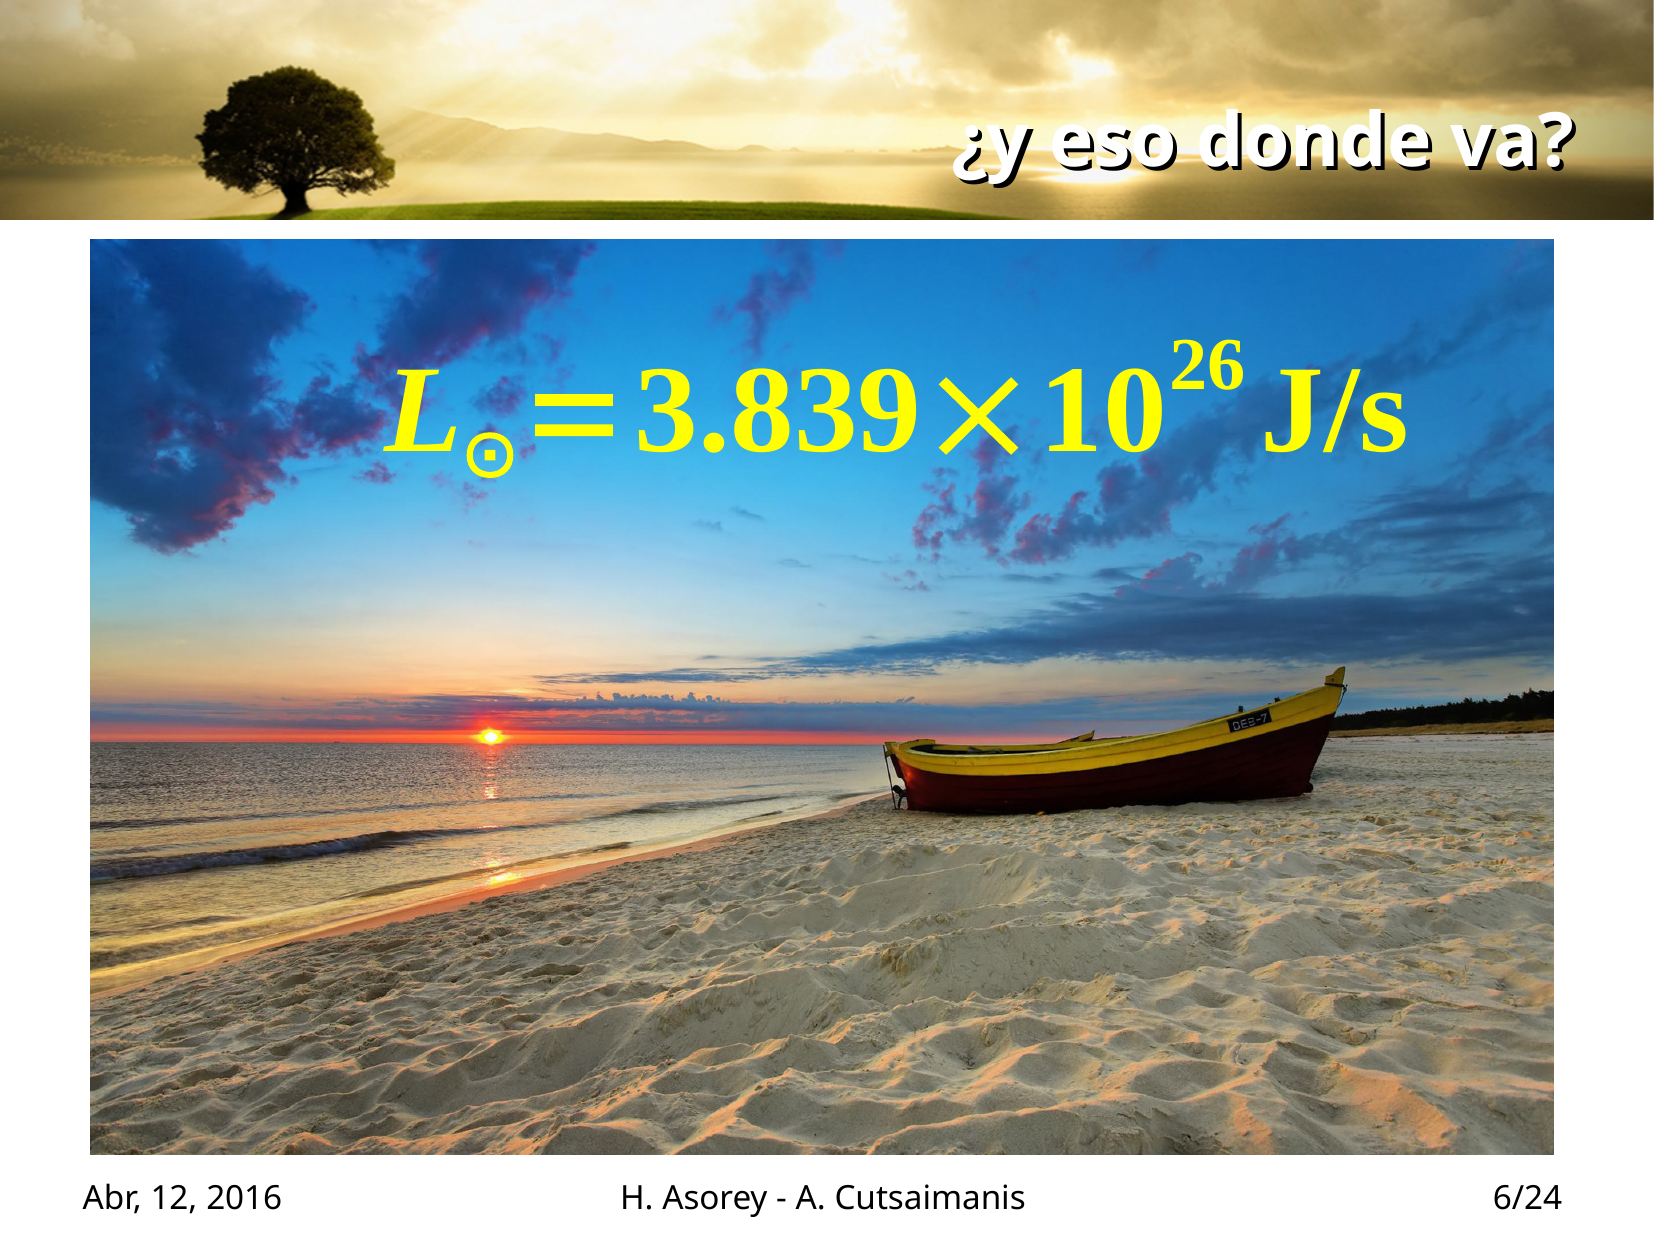

# ¿y eso donde va?
Abr, 12, 2016
H. Asorey - A. Cutsaimanis
6